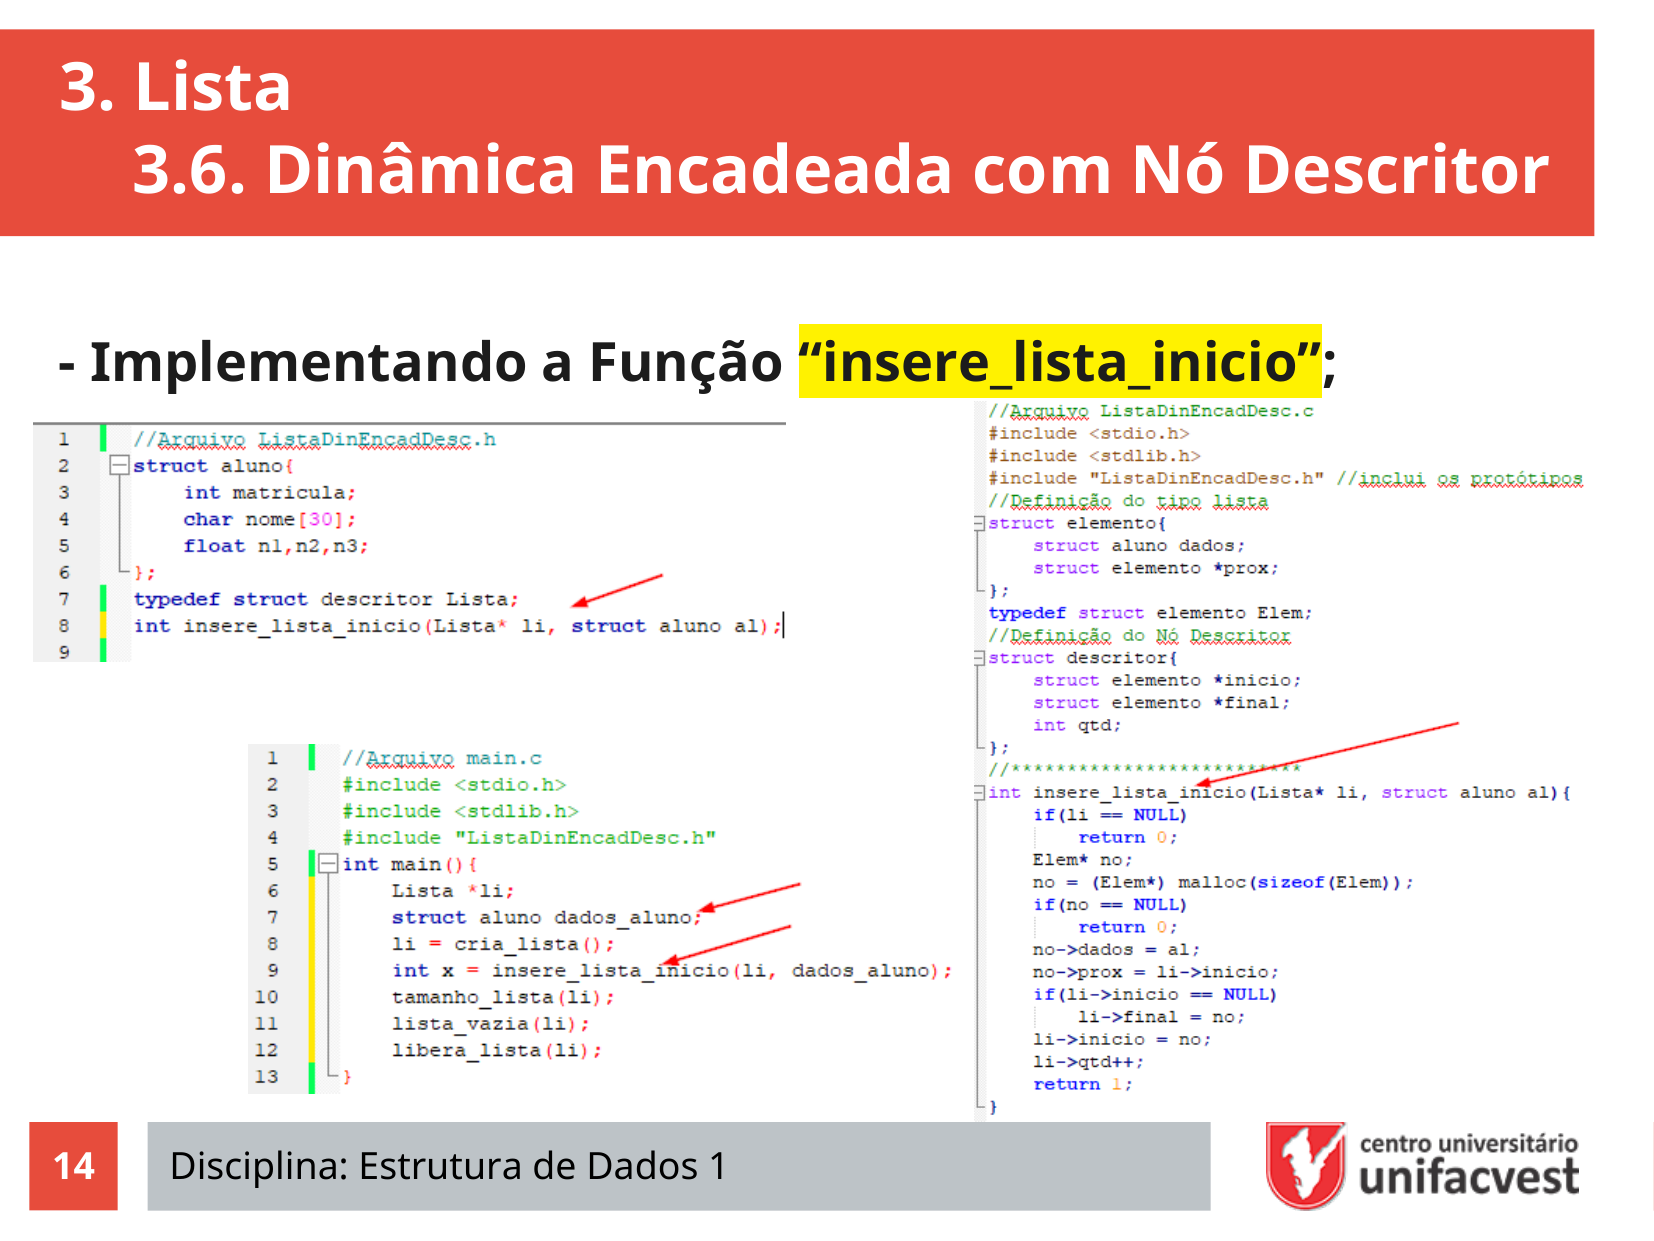

# 3. Lista 3.6. Dinâmica Encadeada com Nó Descritor
- Implementando a Função “insere_lista_inicio”;
14
Disciplina: Estrutura de Dados 1